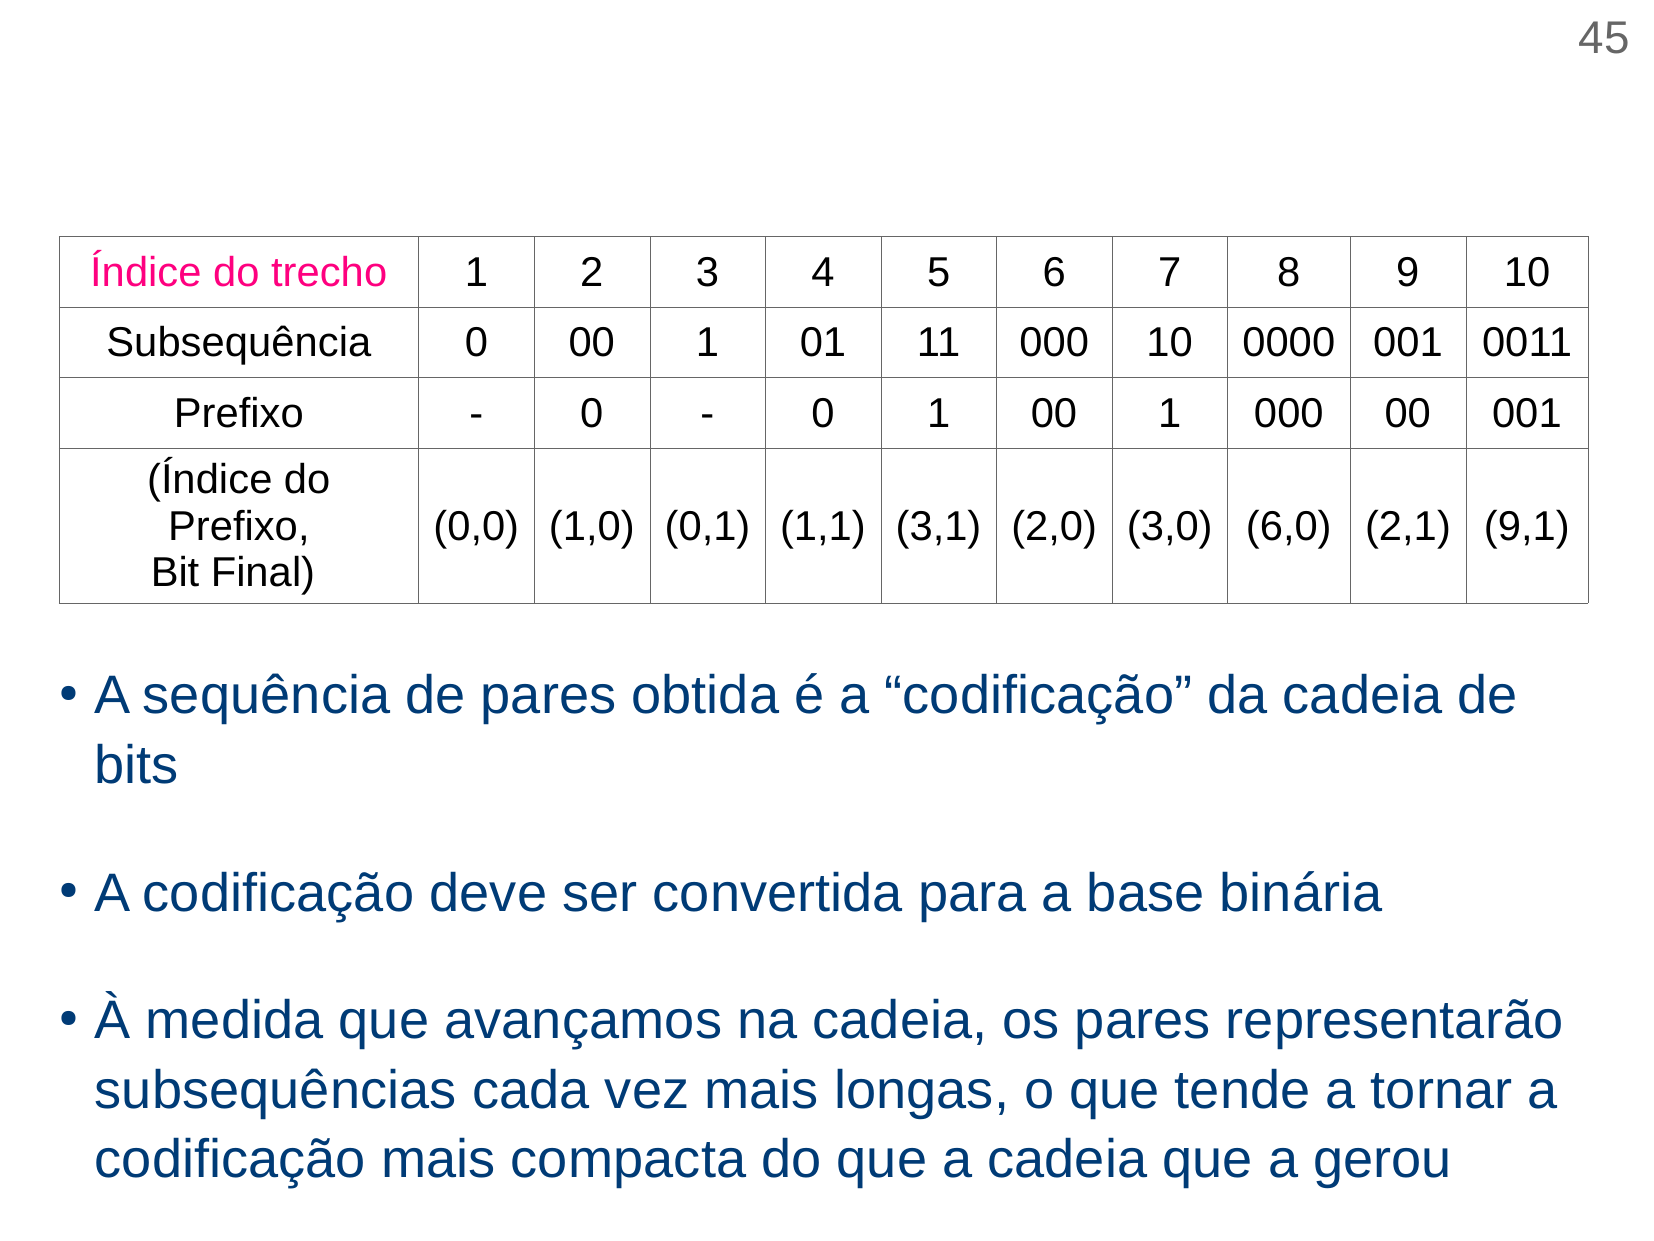

45
#
| Índice do trecho | 1 | 2 | 3 | 4 | 5 | 6 | 7 | 8 | 9 | 10 |
| --- | --- | --- | --- | --- | --- | --- | --- | --- | --- | --- |
| Subsequência | 0 | 00 | 1 | 01 | 11 | 000 | 10 | 0000 | 001 | 0011 |
| Prefixo | - | 0 | - | 0 | 1 | 00 | 1 | 000 | 00 | 001 |
| (Índice do Prefixo, Bit Final) | (0,0) | (1,0) | (0,1) | (1,1) | (3,1) | (2,0) | (3,0) | (6,0) | (2,1) | (9,1) |
A sequência de pares obtida é a “codificação” da cadeia de bits
A codificação deve ser convertida para a base binária
À medida que avançamos na cadeia, os pares representarão subsequências cada vez mais longas, o que tende a tornar a codificação mais compacta do que a cadeia que a gerou